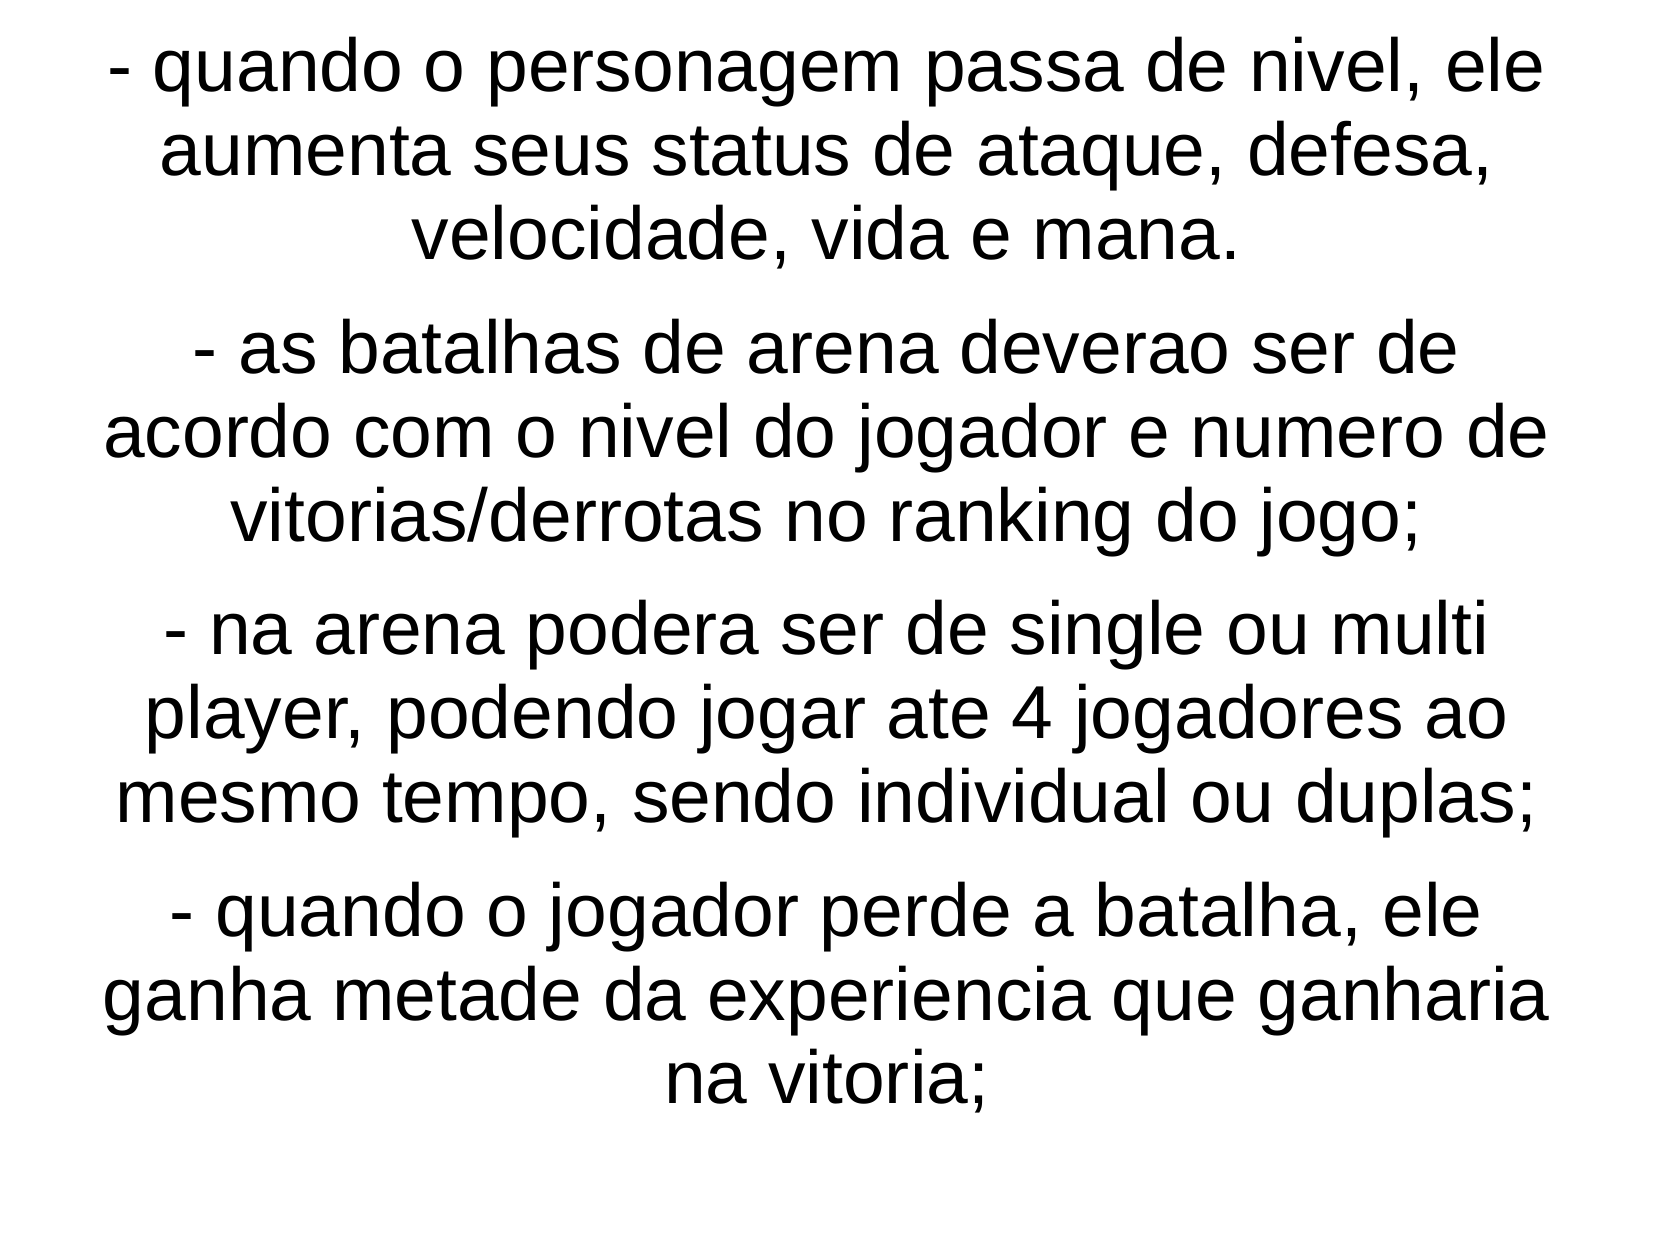

# - quando o personagem passa de nivel, ele aumenta seus status de ataque, defesa, velocidade, vida e mana.
- as batalhas de arena deverao ser de acordo com o nivel do jogador e numero de vitorias/derrotas no ranking do jogo;
- na arena podera ser de single ou multi player, podendo jogar ate 4 jogadores ao mesmo tempo, sendo individual ou duplas;
- quando o jogador perde a batalha, ele ganha metade da experiencia que ganharia na vitoria;